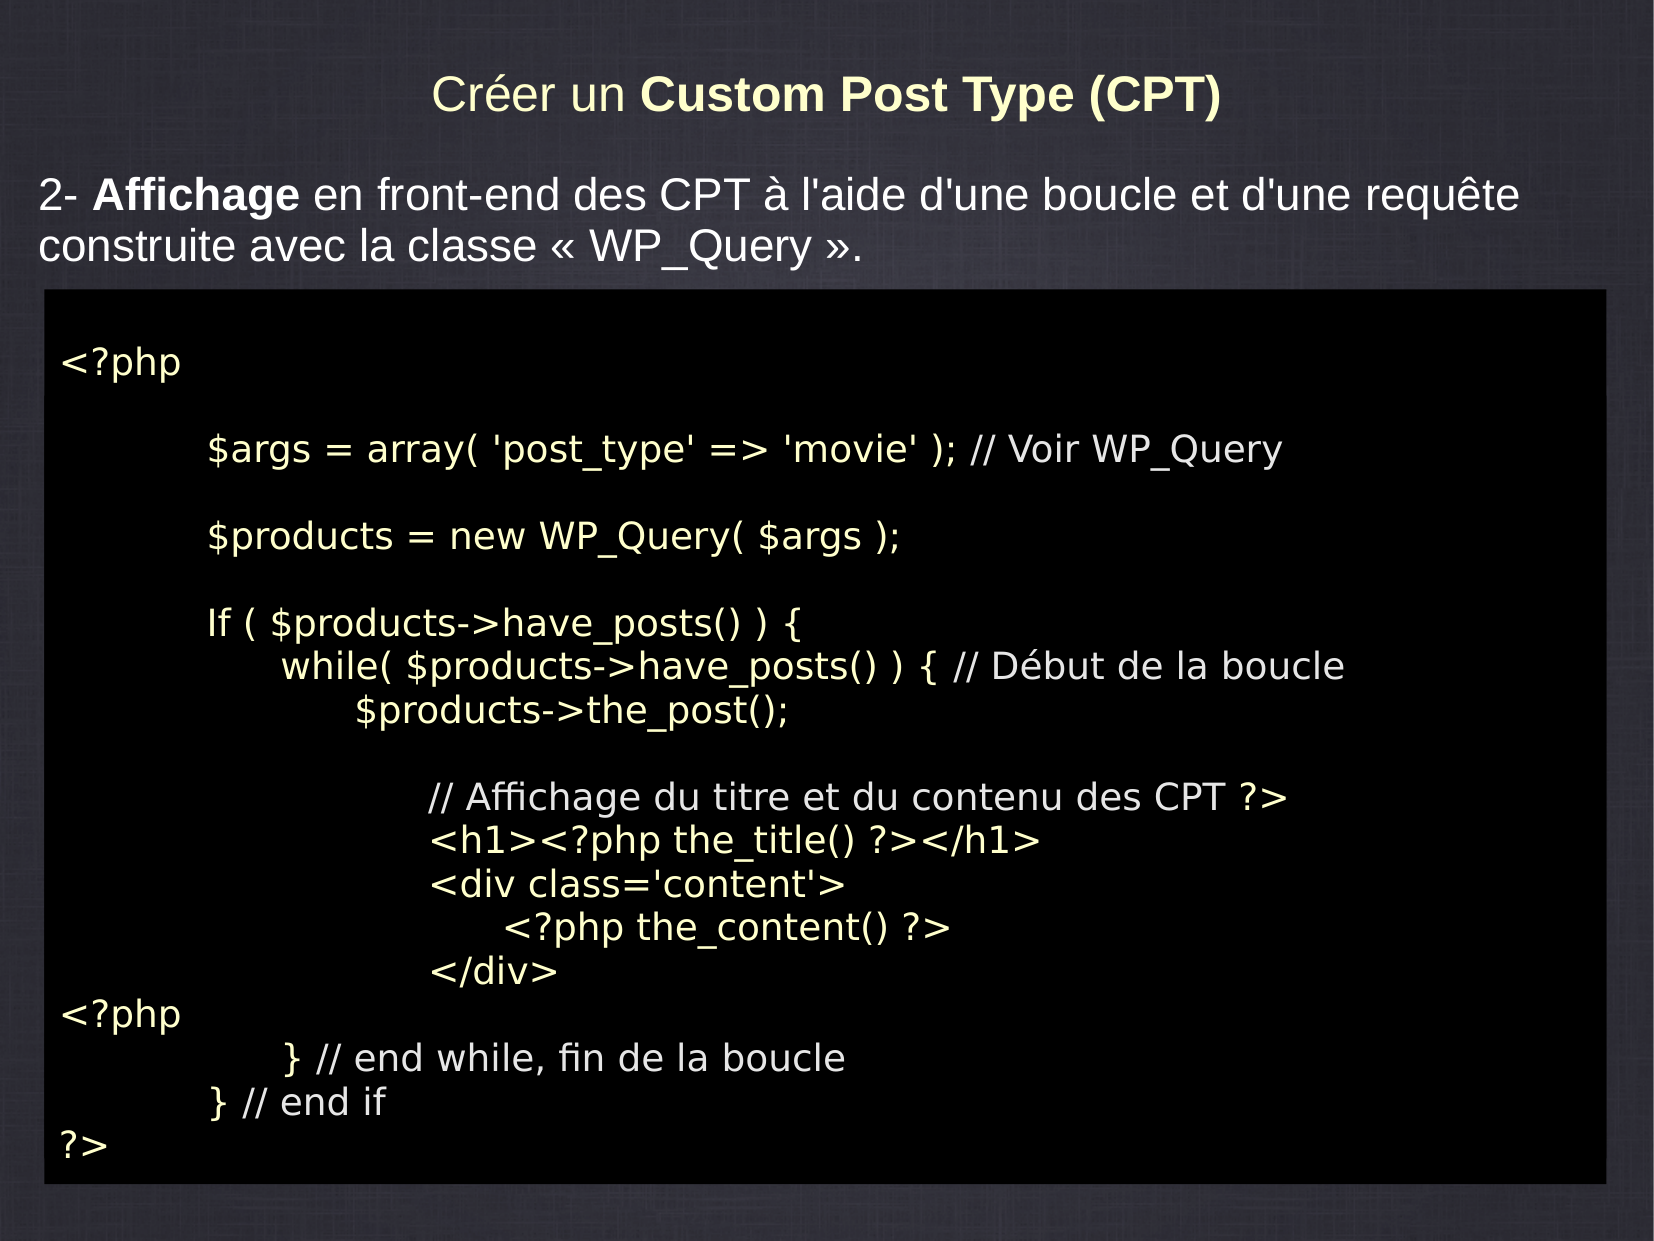

Créer un Custom Post Type (CPT)
2- Affichage en front-end des CPT à l'aide d'une boucle et d'une requête construite avec la classe « WP_Query ».
<?php
		$args = array( 'post_type' => 'movie' ); // Voir WP_Query
		$products = new WP_Query( $args );
		If ( $products->have_posts() ) {
			while( $products->have_posts() ) { // Début de la boucle
				$products->the_post();
					// Affichage du titre et du contenu des CPT ?>
					<h1><?php the_title() ?></h1>
					<div class='content'>
						<?php the_content() ?>
					</div>
<?php
			} // end while, fin de la boucle
		} // end if
?>
<?php
	$products = new WP_Query( $args );
		If ( $products->have_posts() ) {
			while( $products->have_posts() ) {
				$products->the_post();
?>
					<h1><?php the_title() ?></h1>
					<div class='content'>
						<?php the_content() ?>
					</div>
<?php
			} // end while
		} // end if